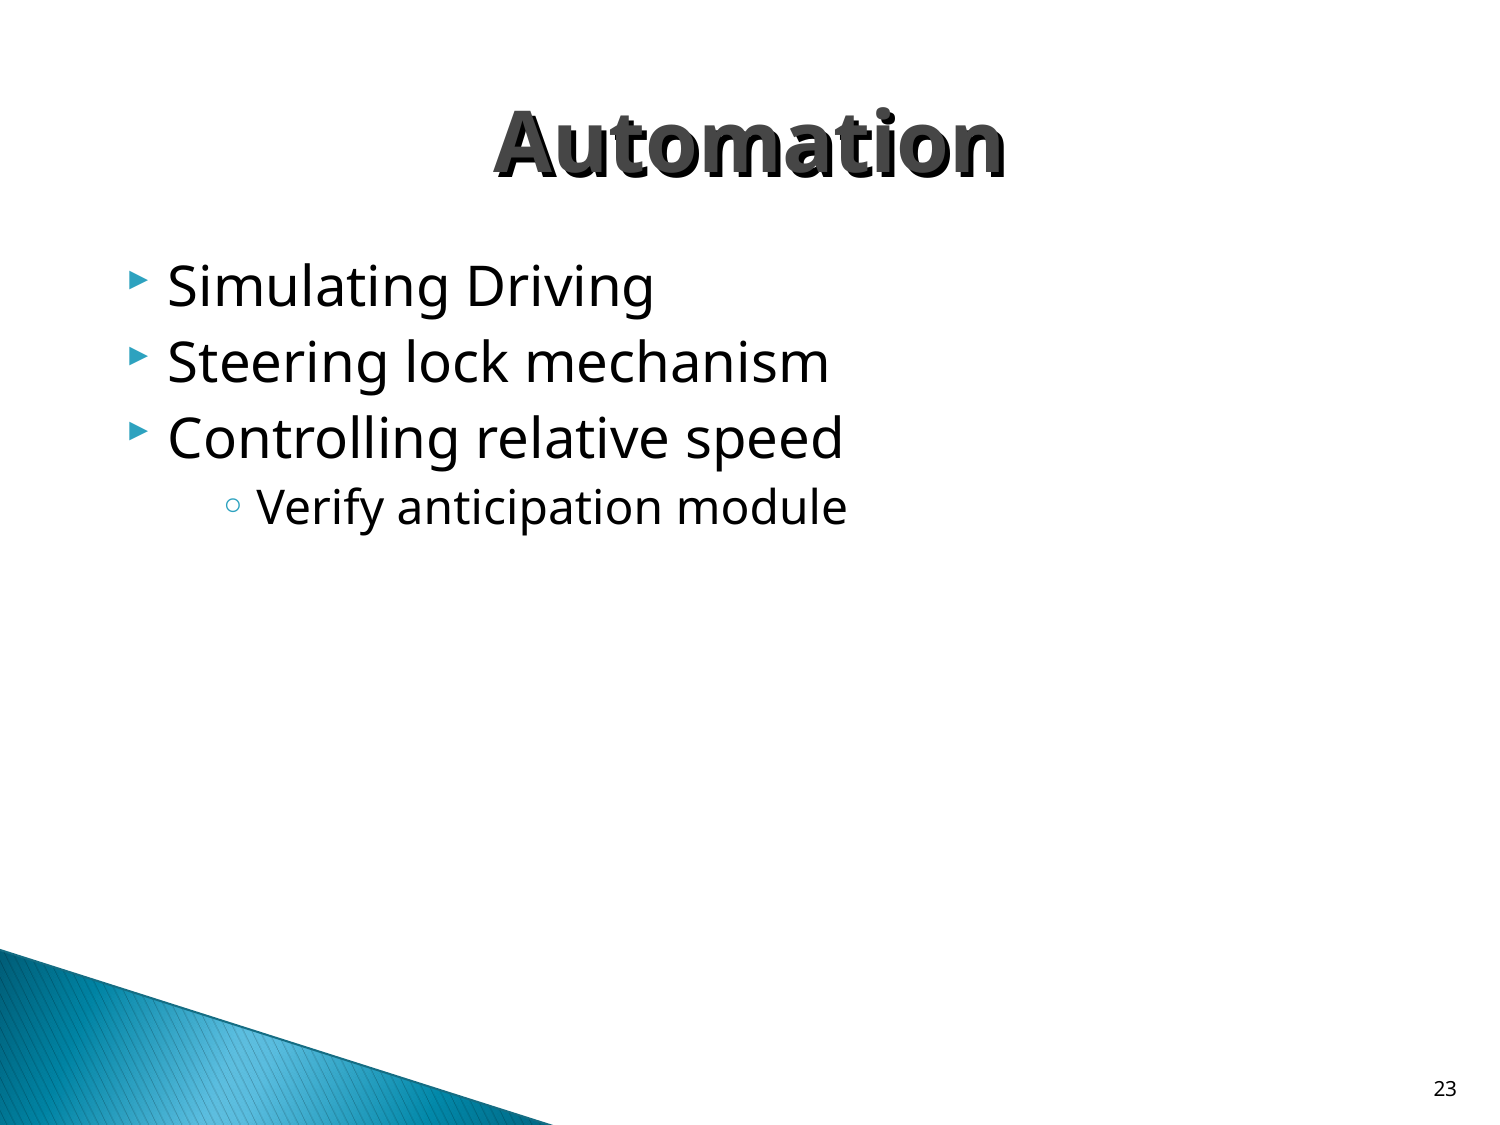

Automation
# Simulating Driving
Steering lock mechanism
Controlling relative speed
Verify anticipation module